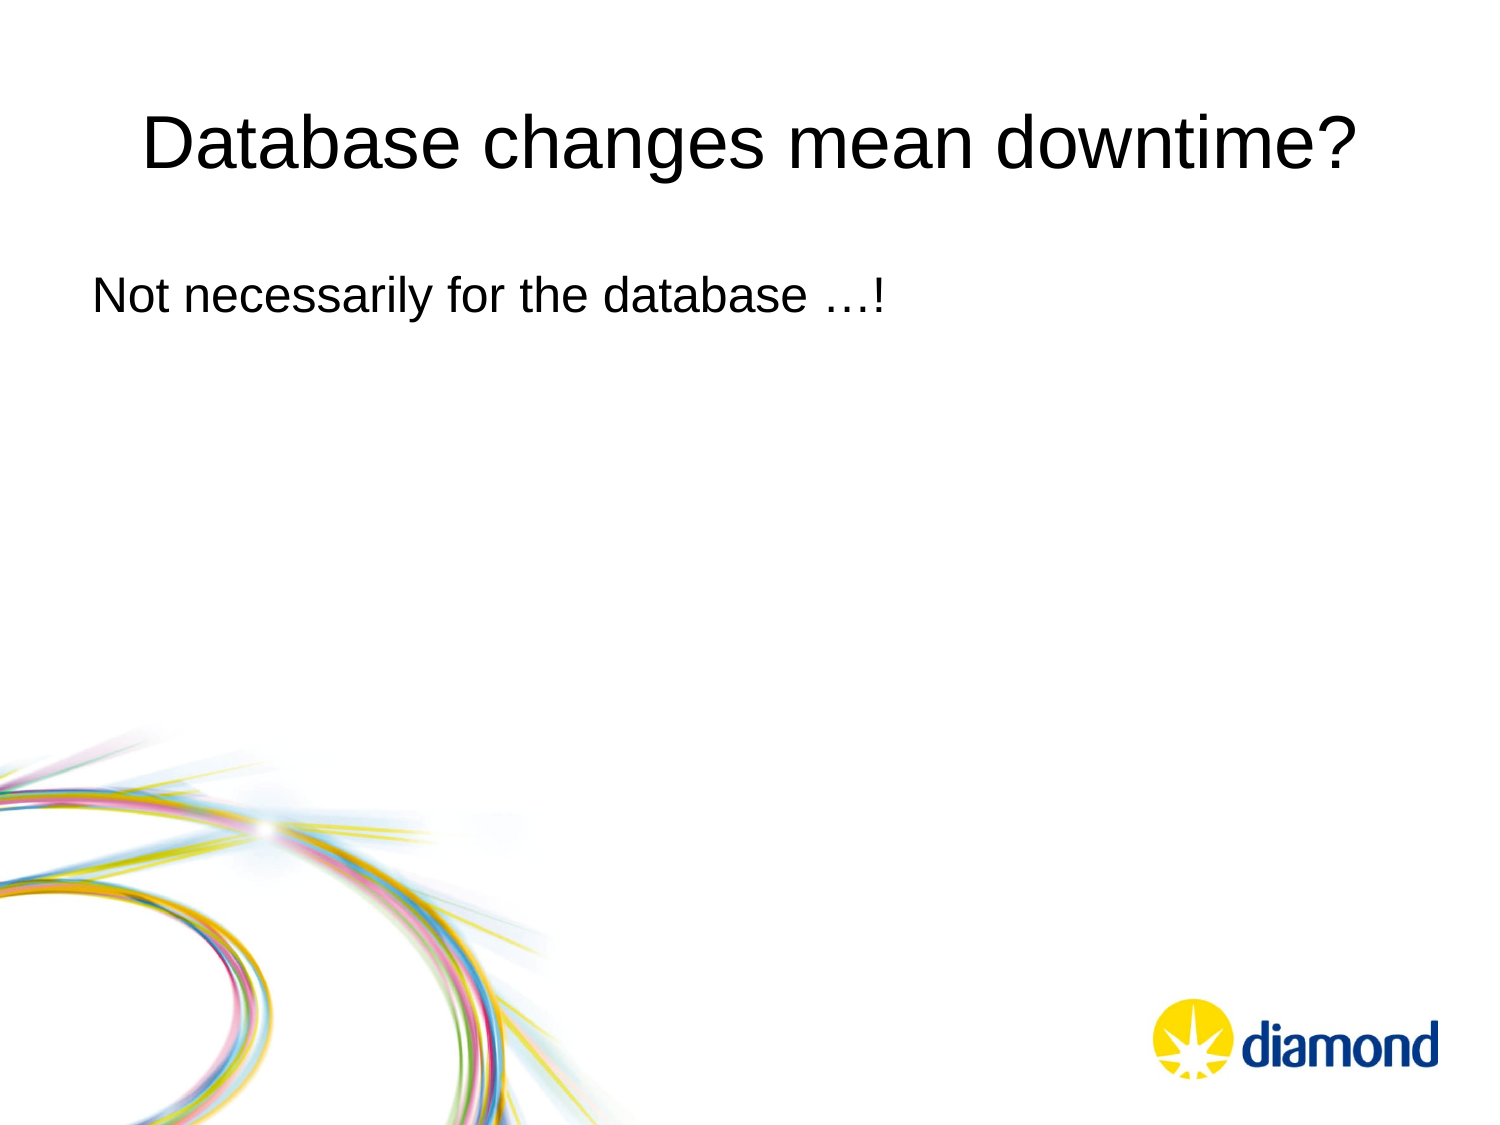

# Database changes mean downtime?
Not necessarily for the database …!